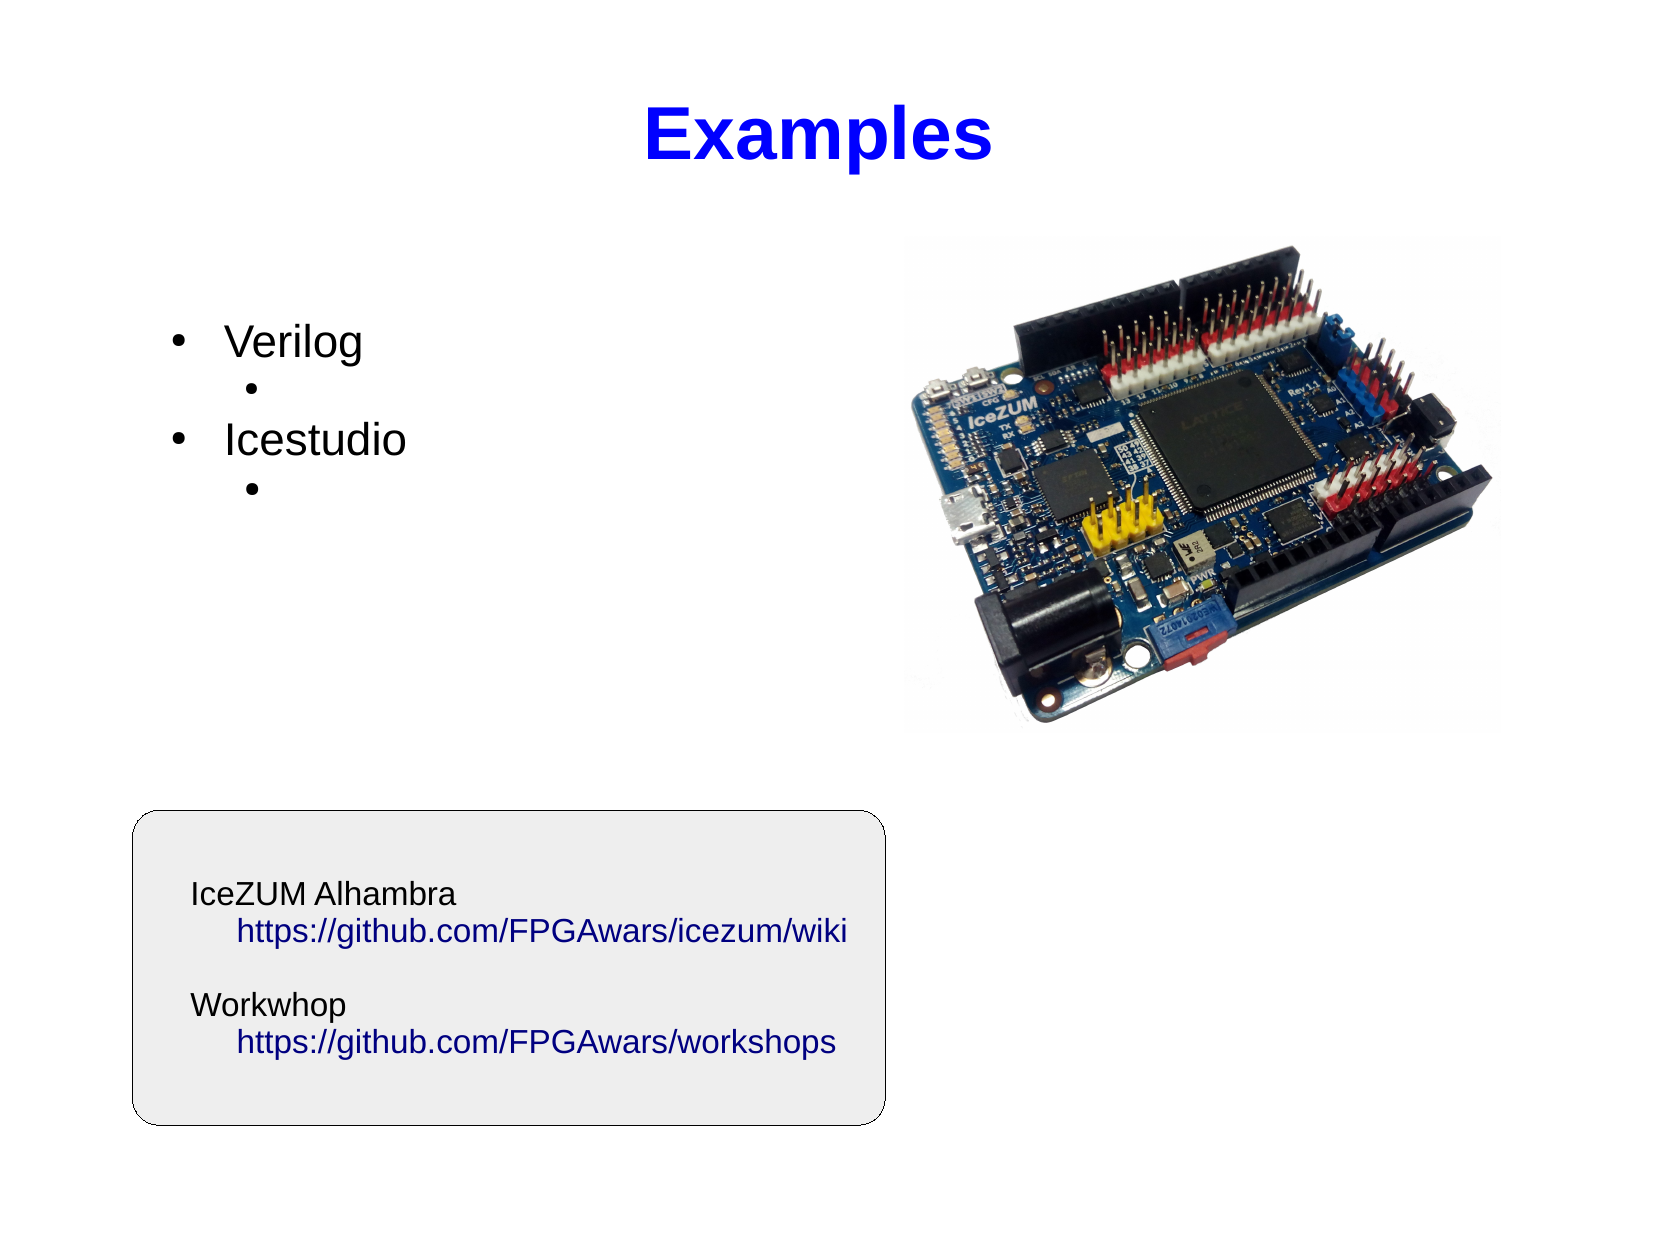

# Examples
Verilog
Icestudio
IceZUM Alhambra
 https://github.com/FPGAwars/icezum/wiki
Workwhop
 https://github.com/FPGAwars/workshops